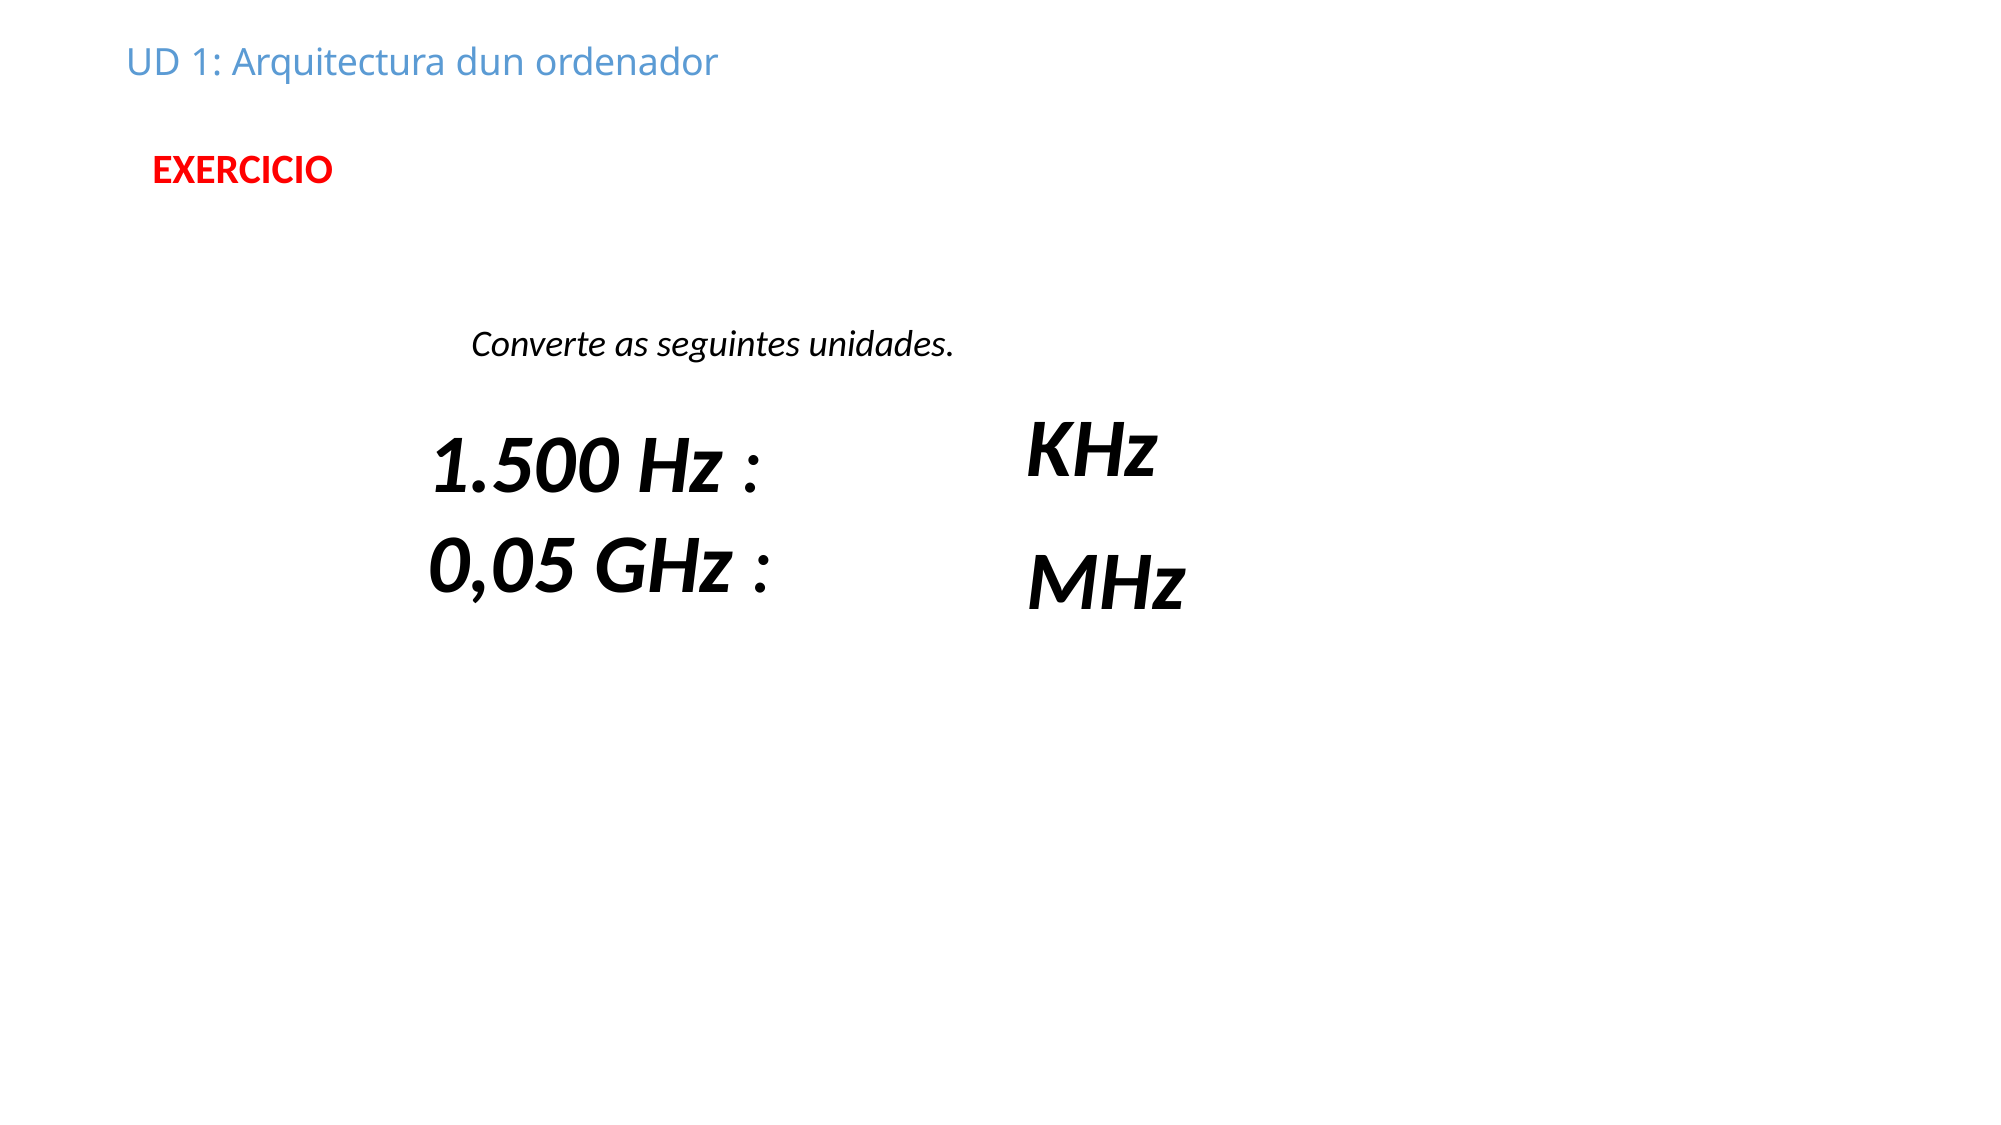

UD 1: Arquitectura dun ordenador
# EXERCICIO
Converte as seguintes unidades.
KHz
MHz
1.500 Hz :
0,05 GHz :